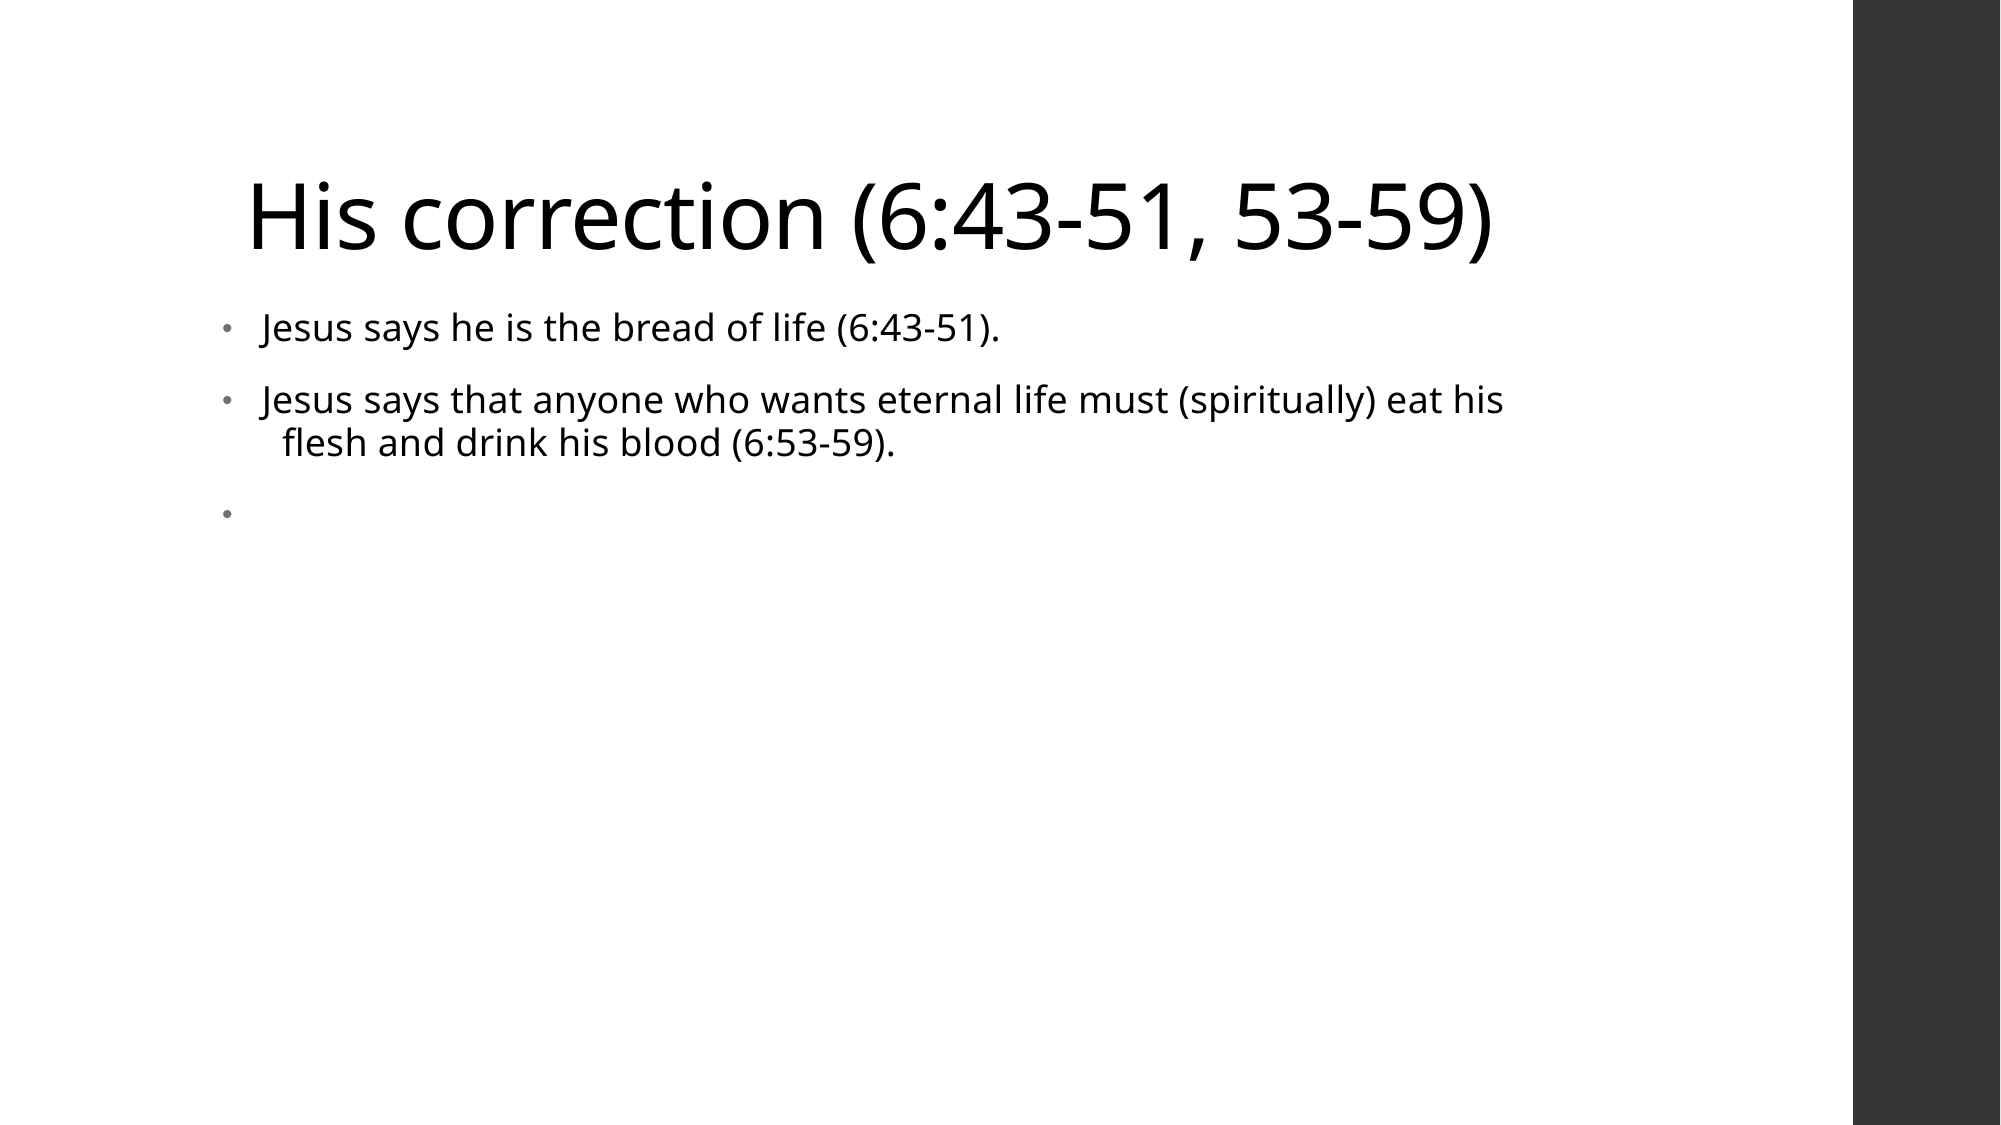

# His correction (6:43-51, 53-59)
 Jesus says he is the bread of life (6:43-51).
 Jesus says that anyone who wants eternal life must (spiritually) eat his flesh and drink his blood (6:53-59).